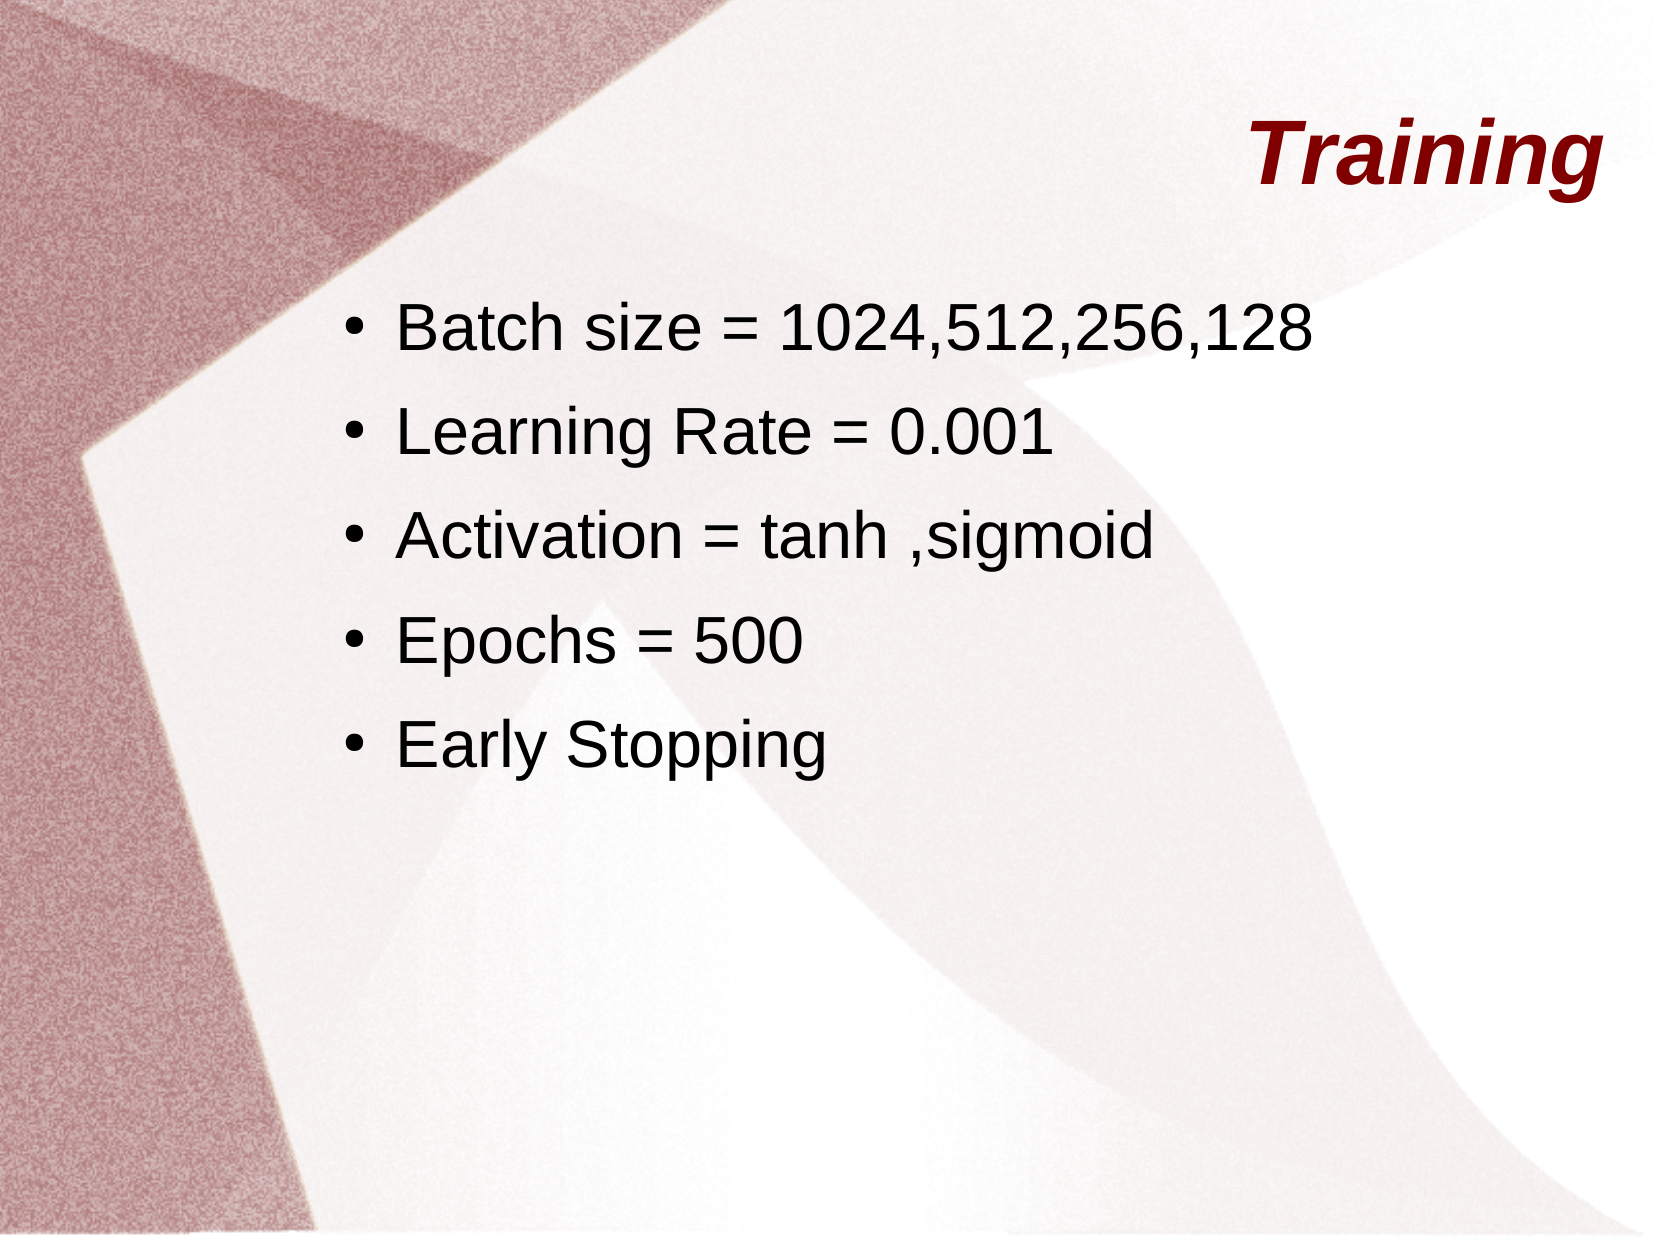

# Training
Batch size = 1024,512,256,128
Learning Rate = 0.001
Activation = tanh ,sigmoid
Epochs = 500
Early Stopping